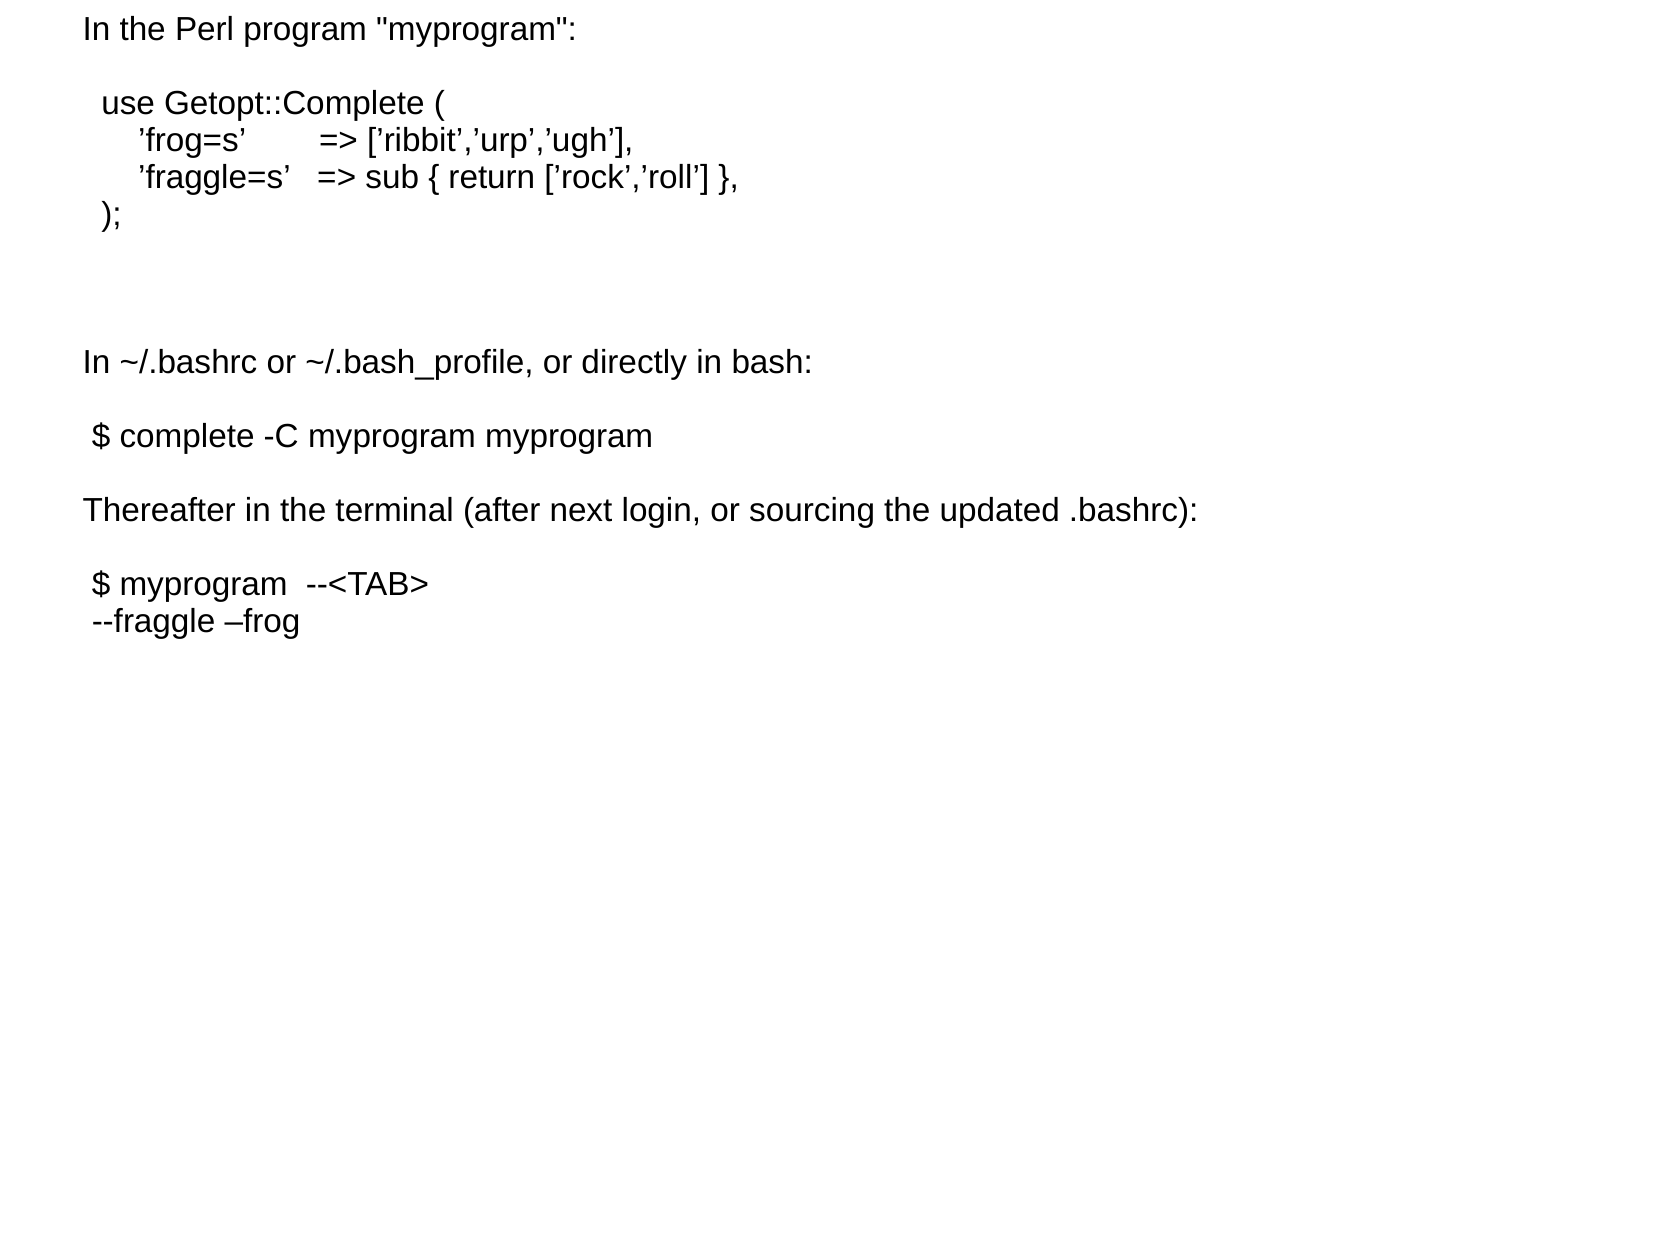

# In the Perl program "myprogram":
 use Getopt::Complete (
 ’frog=s’ => [’ribbit’,’urp’,’ugh’],
 ’fraggle=s’ => sub { return [’rock’,’roll’] },
 );
In ~/.bashrc or ~/.bash_profile, or directly in bash:
 $ complete ‐C myprogram myprogram
Thereafter in the terminal (after next login, or sourcing the updated .bashrc):
 $ myprogram --<TAB>
 --fraggle –frog